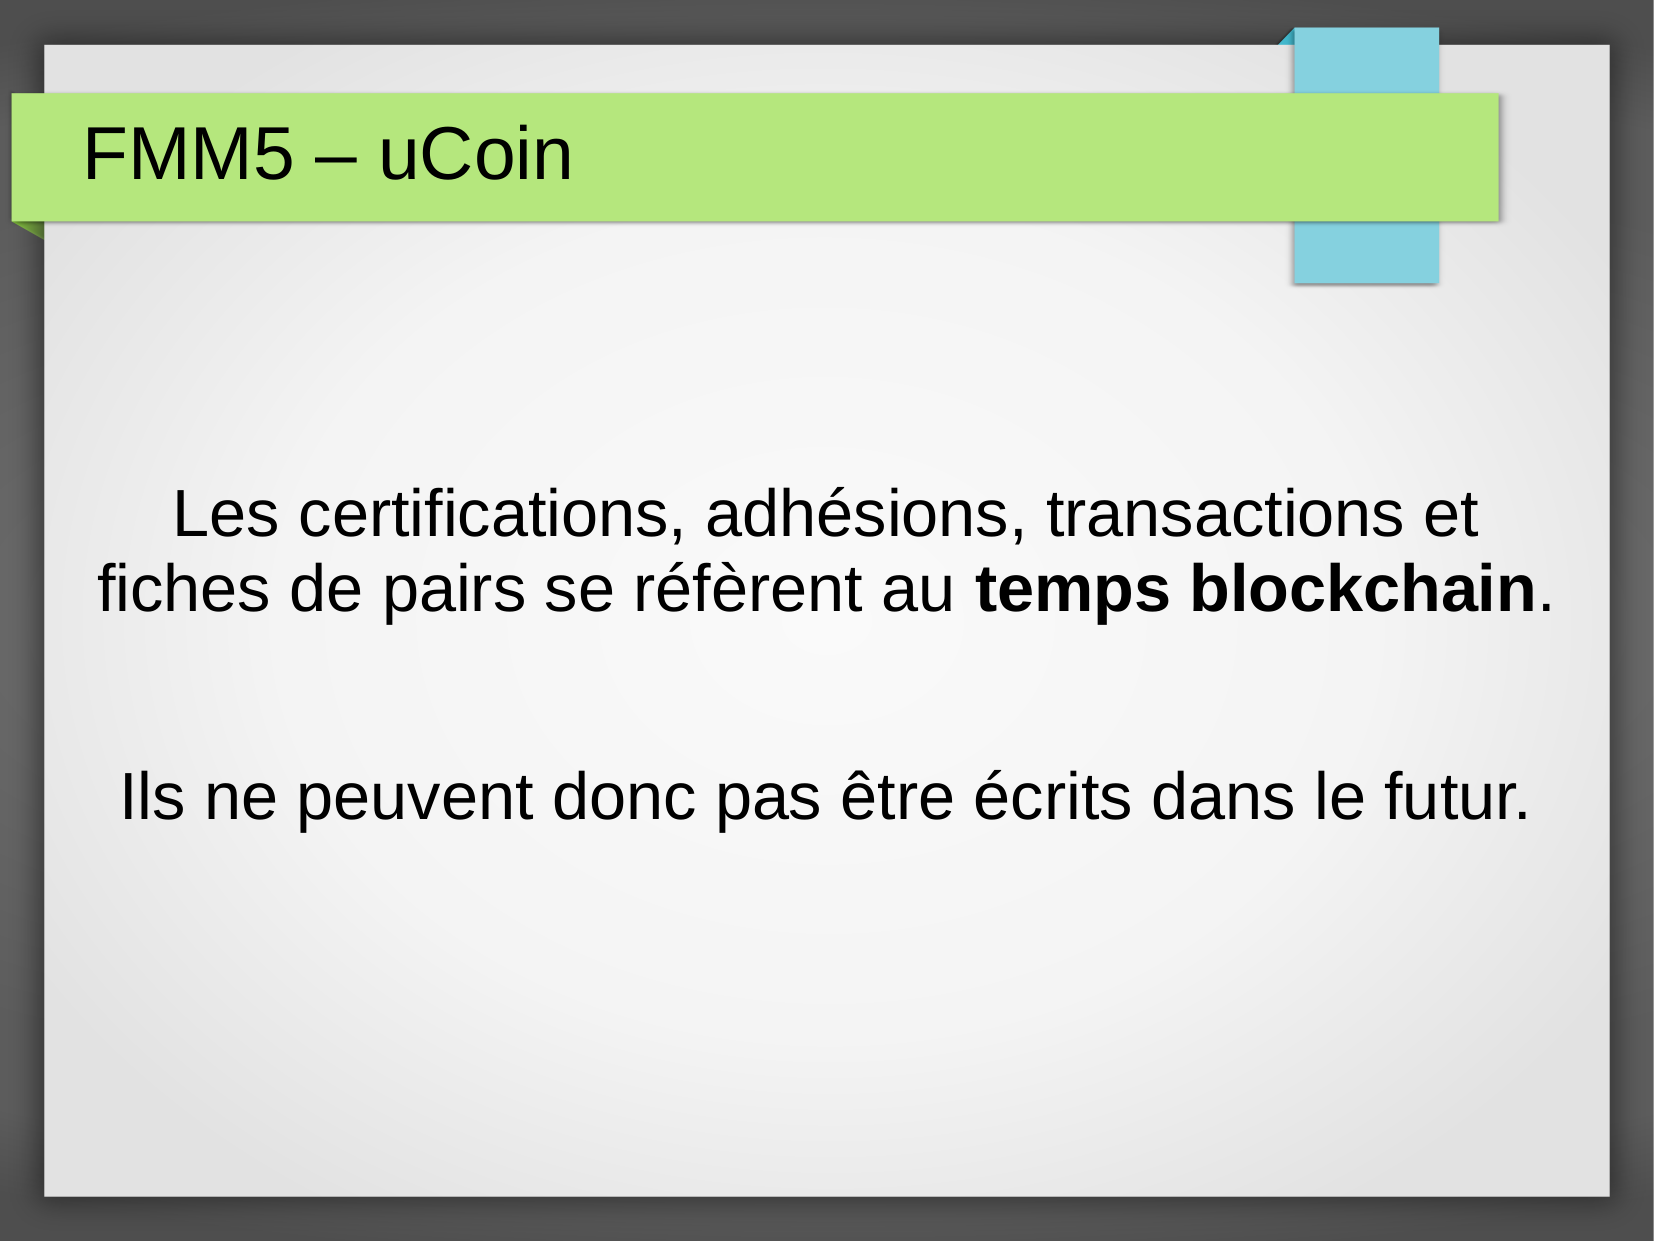

# FMM5 – uCoin
Les certifications, adhésions, transactions et fiches de pairs se réfèrent au temps blockchain.
Ils ne peuvent donc pas être écrits dans le futur.